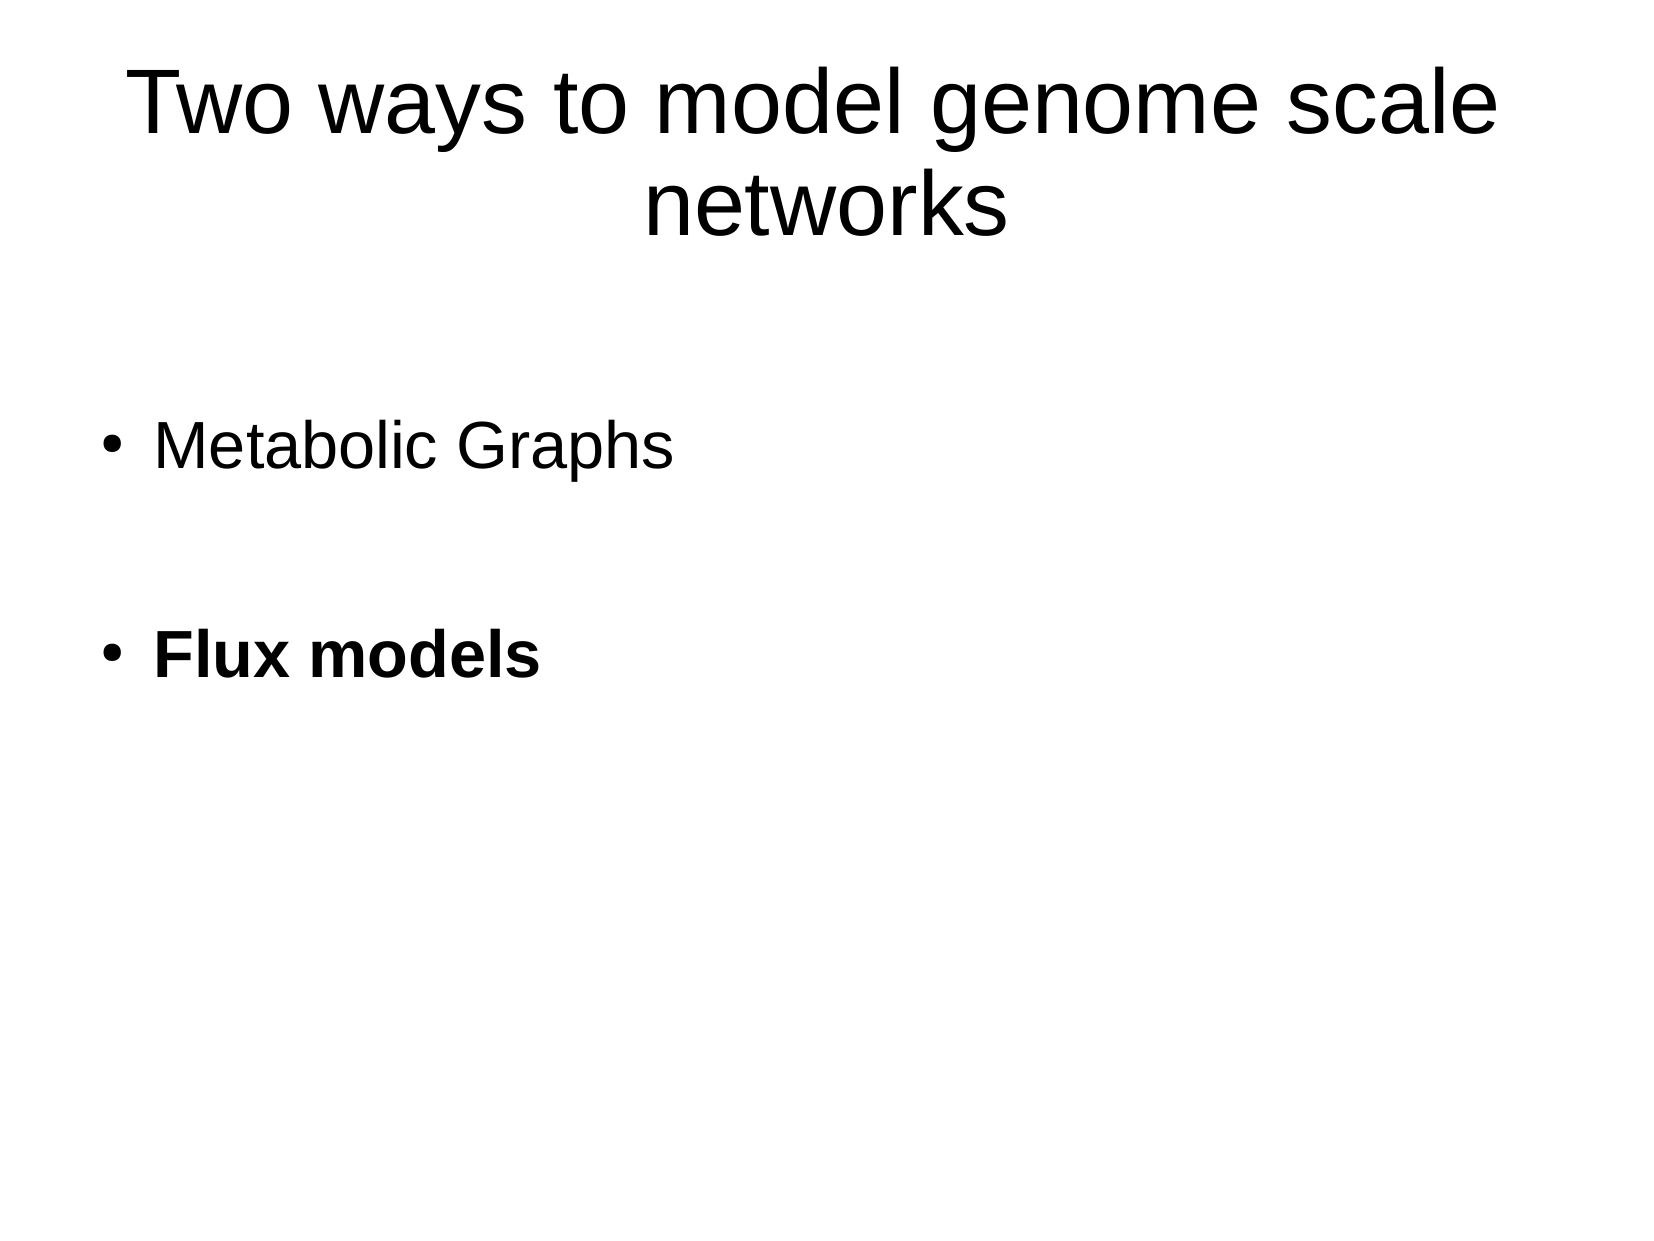

# Two ways to model genome scale networks
Metabolic Graphs
Flux models